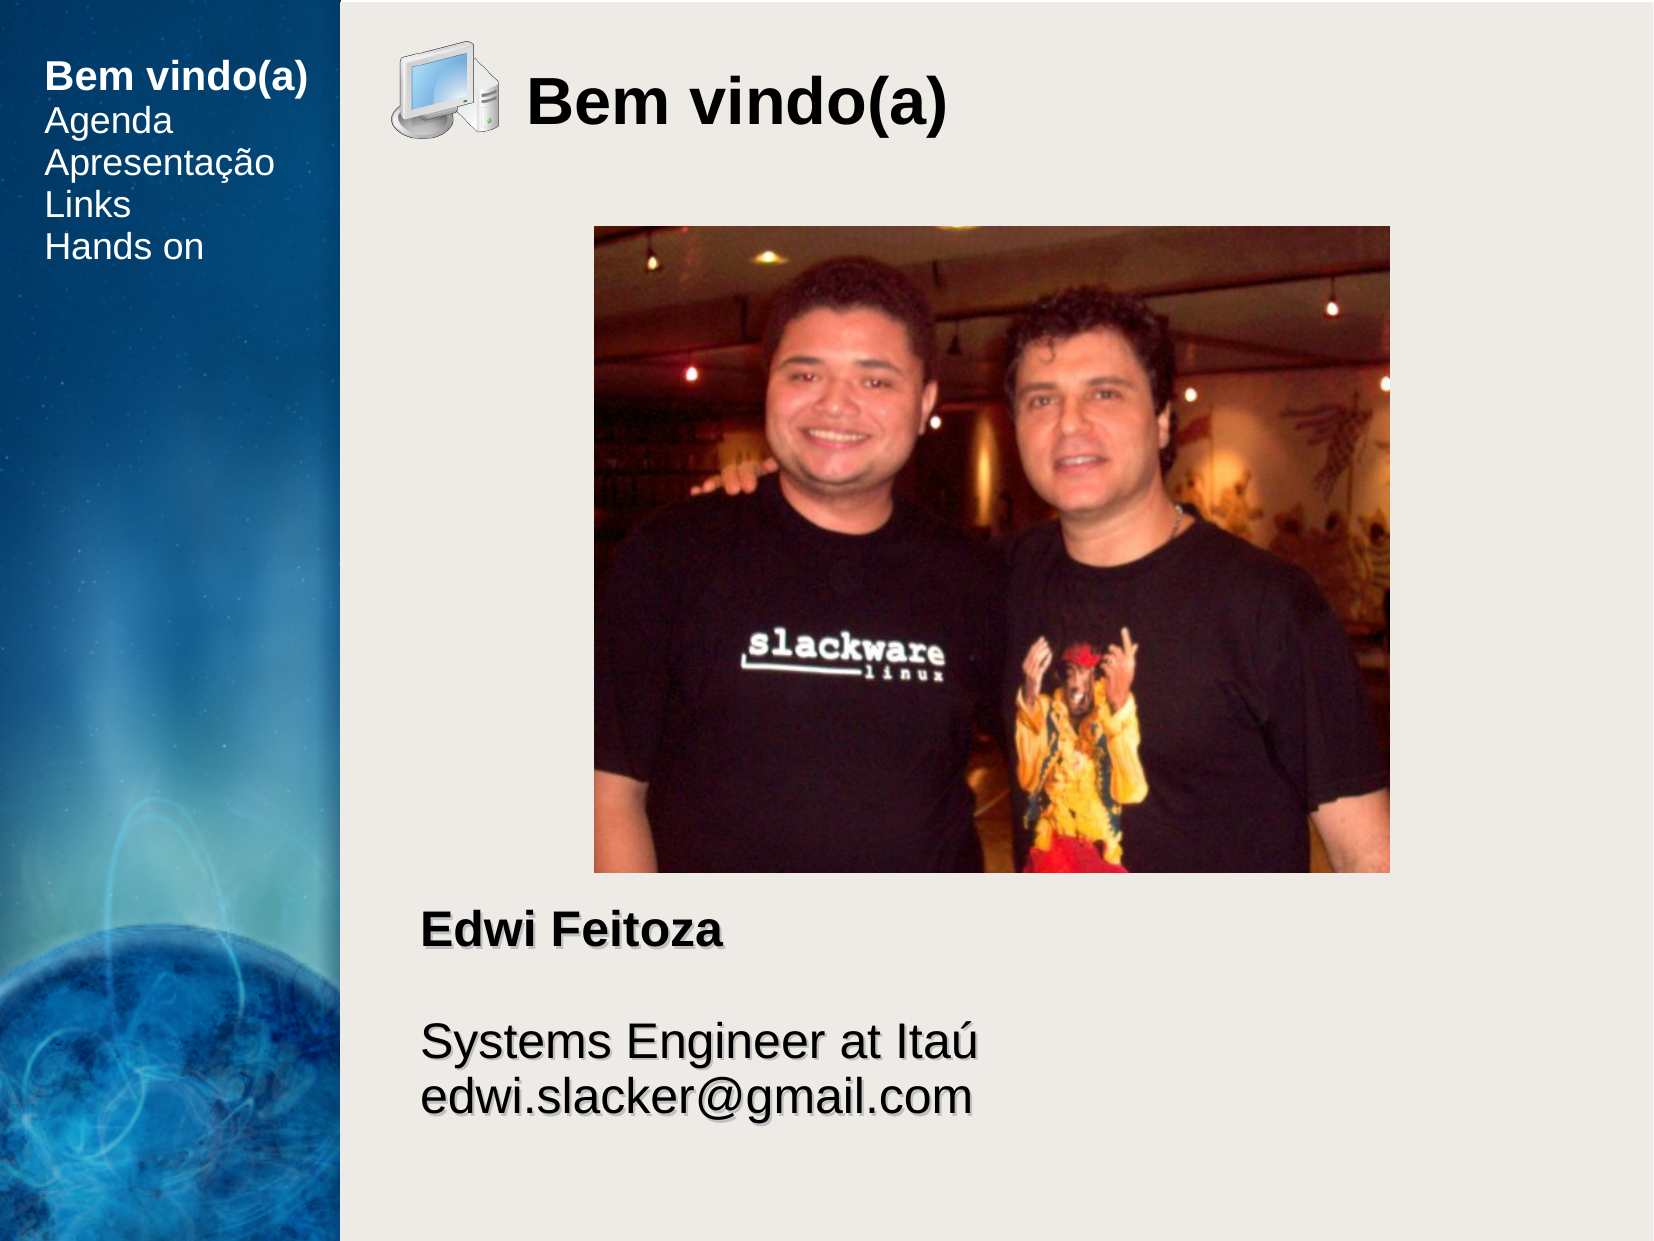

Bem vindo(a)
Agenda
Apresentação
Links
Hands on
# Agenda
Bem vindo(a)
Edwi Feitoza
Systems Engineer at Itaú
edwi.slacker@gmail.com